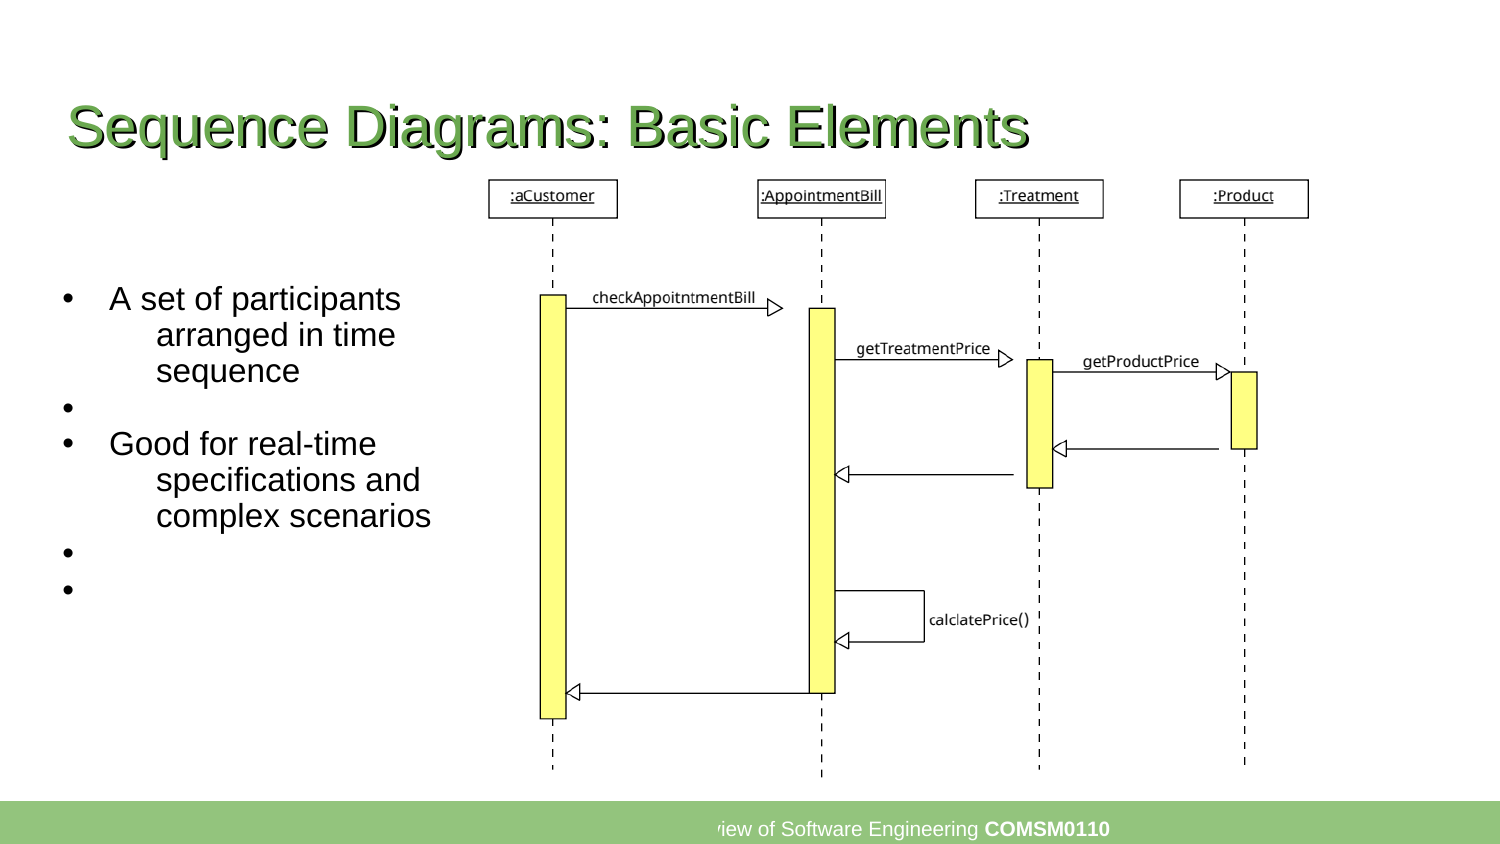

# Sequence Diagrams: Basic Elements
A set of participants arranged in time sequence
Good for real-time specifications and complex scenarios